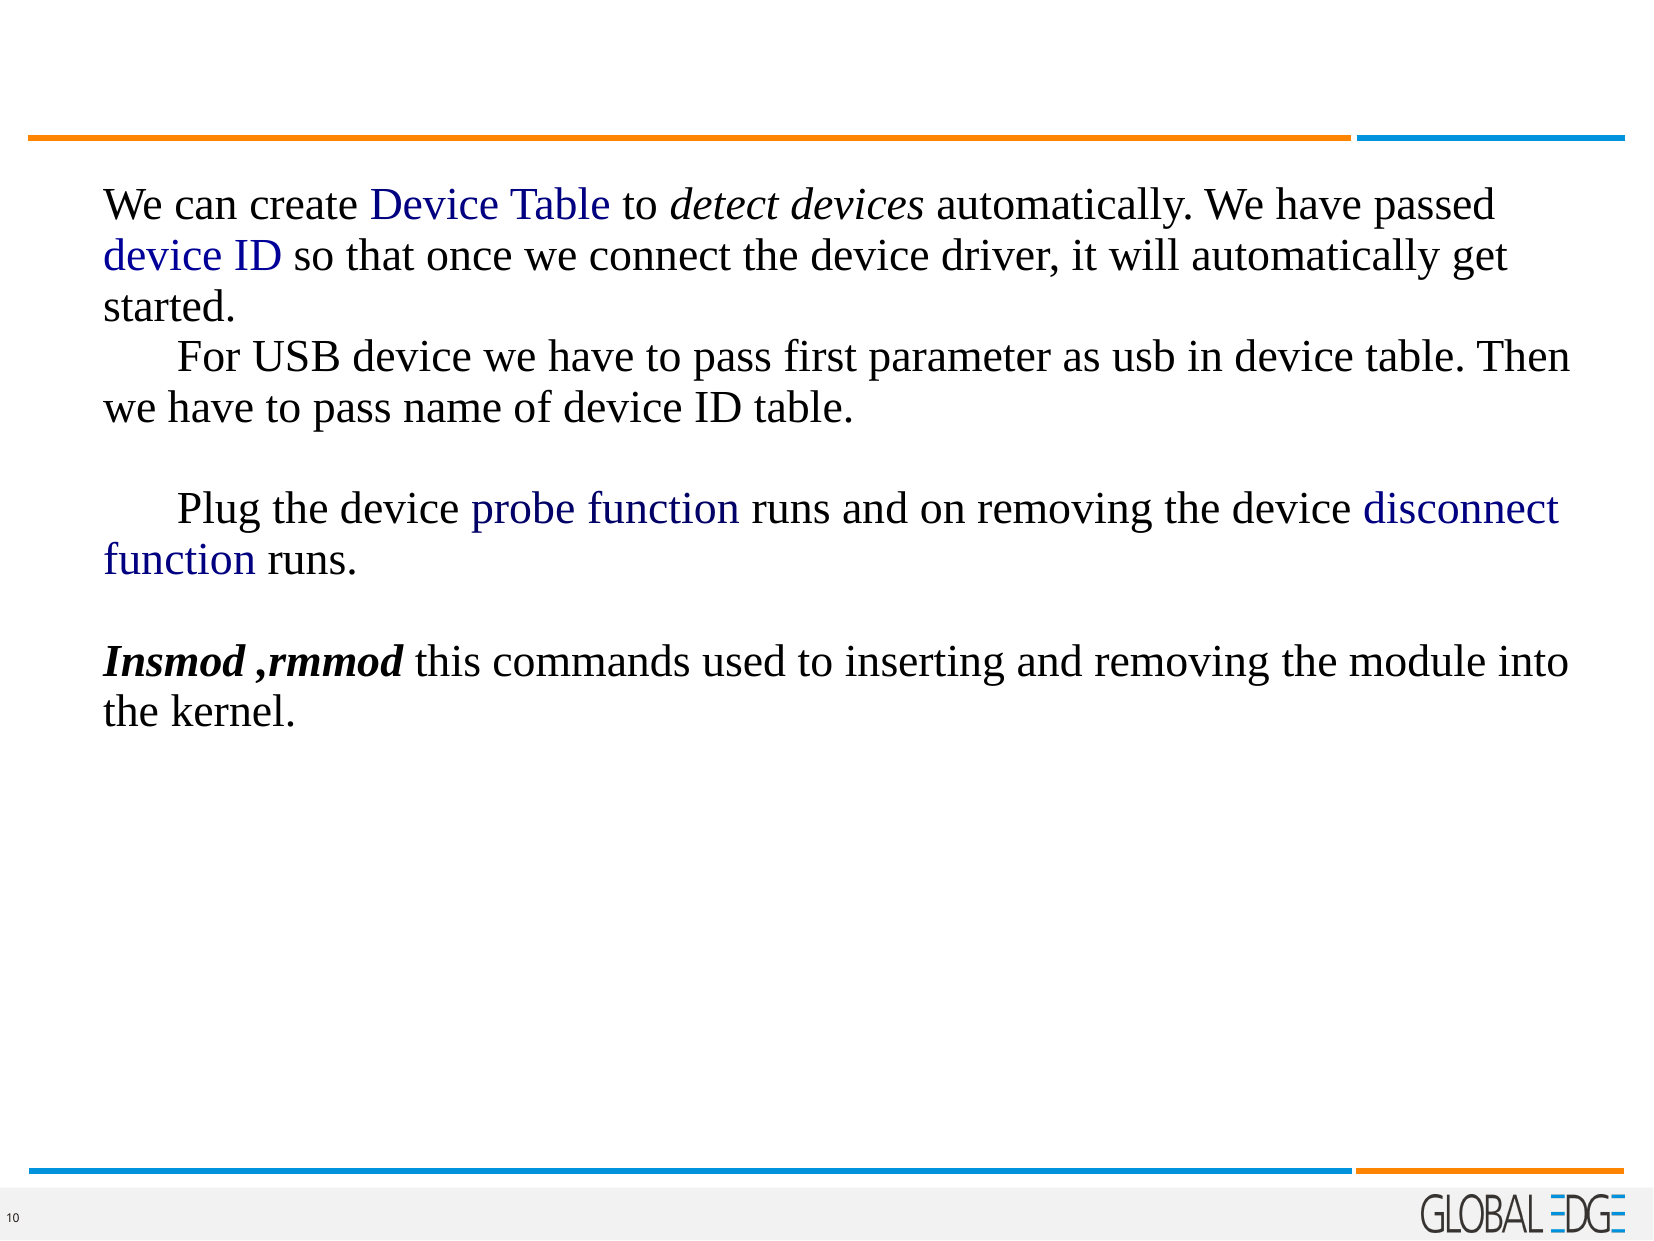

We can create Device Table to detect devices automatically. We have passed device ID so that once we connect the device driver, it will automatically get started.
	For USB device we have to pass first parameter as usb in device table. Then we have to pass name of device ID table.
	Plug the device probe function runs and on removing the device disconnect
function runs.
Insmod ,rmmod this commands used to inserting and removing the module into the kernel.